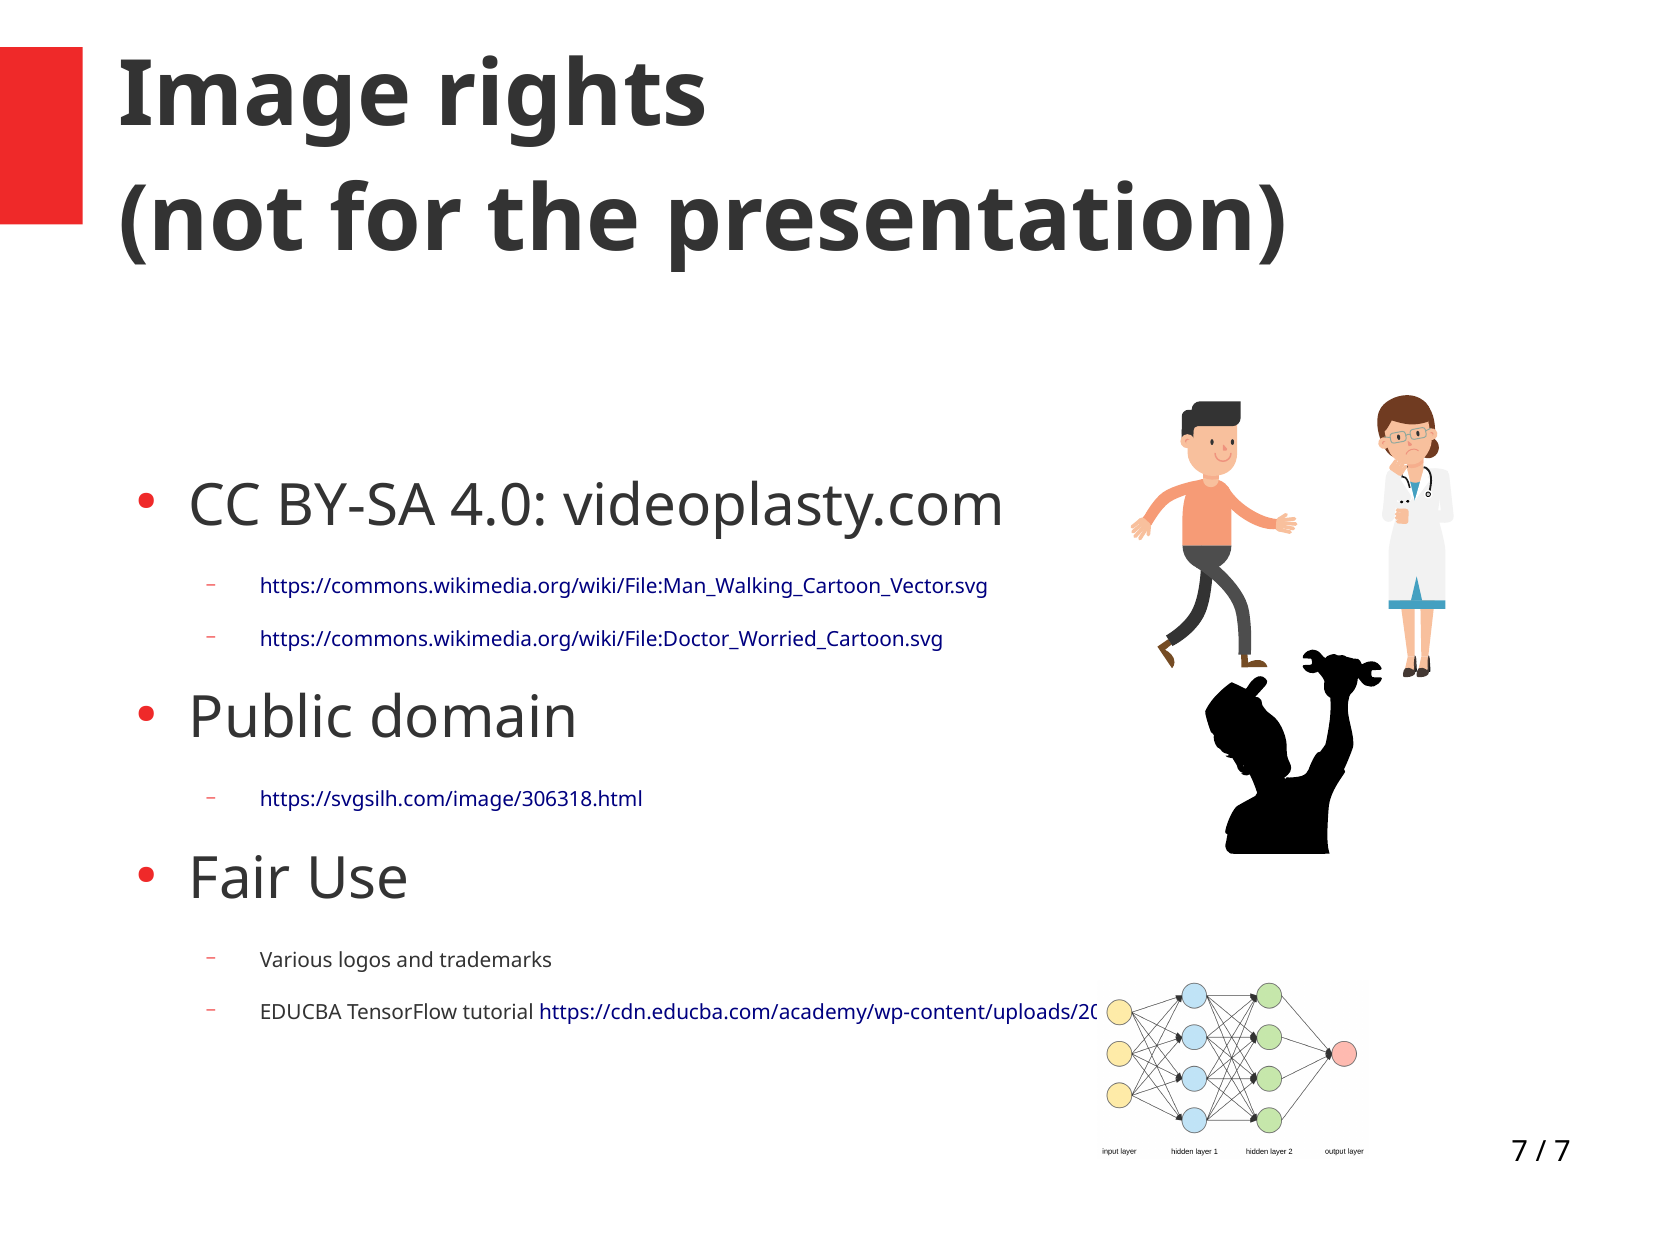

# Image rights (not for the presentation)
CC BY-SA 4.0: videoplasty.com
https://commons.wikimedia.org/wiki/File:Man_Walking_Cartoon_Vector.svg
https://commons.wikimedia.org/wiki/File:Doctor_Worried_Cartoon.svg
Public domain
https://svgsilh.com/image/306318.html
Fair Use
Various logos and trademarks
EDUCBA TensorFlow tutorial https://cdn.educba.com/academy/wp-content/uploads/2019/02/Deep-Learning.png
7